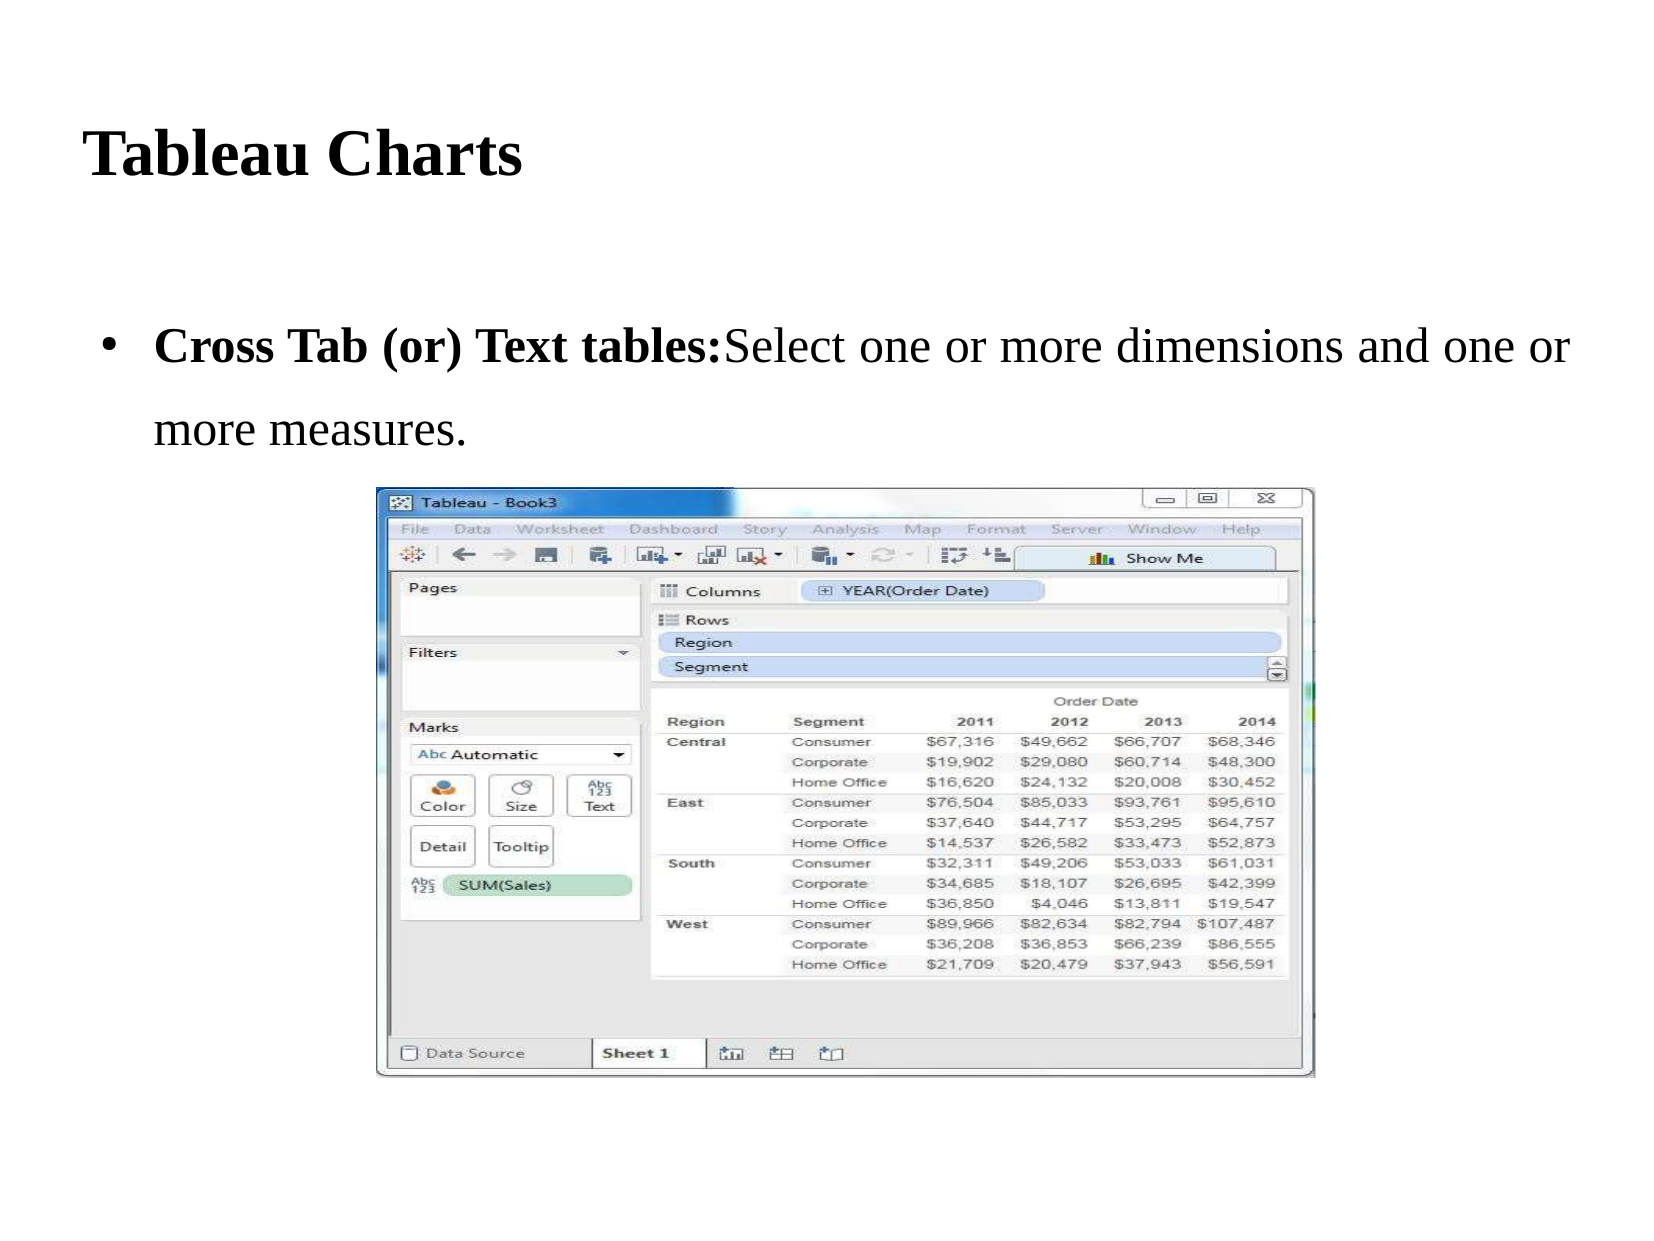

# Tableau Charts
Cross Tab (or) Text tables:Select one or more dimensions and one or more measures.